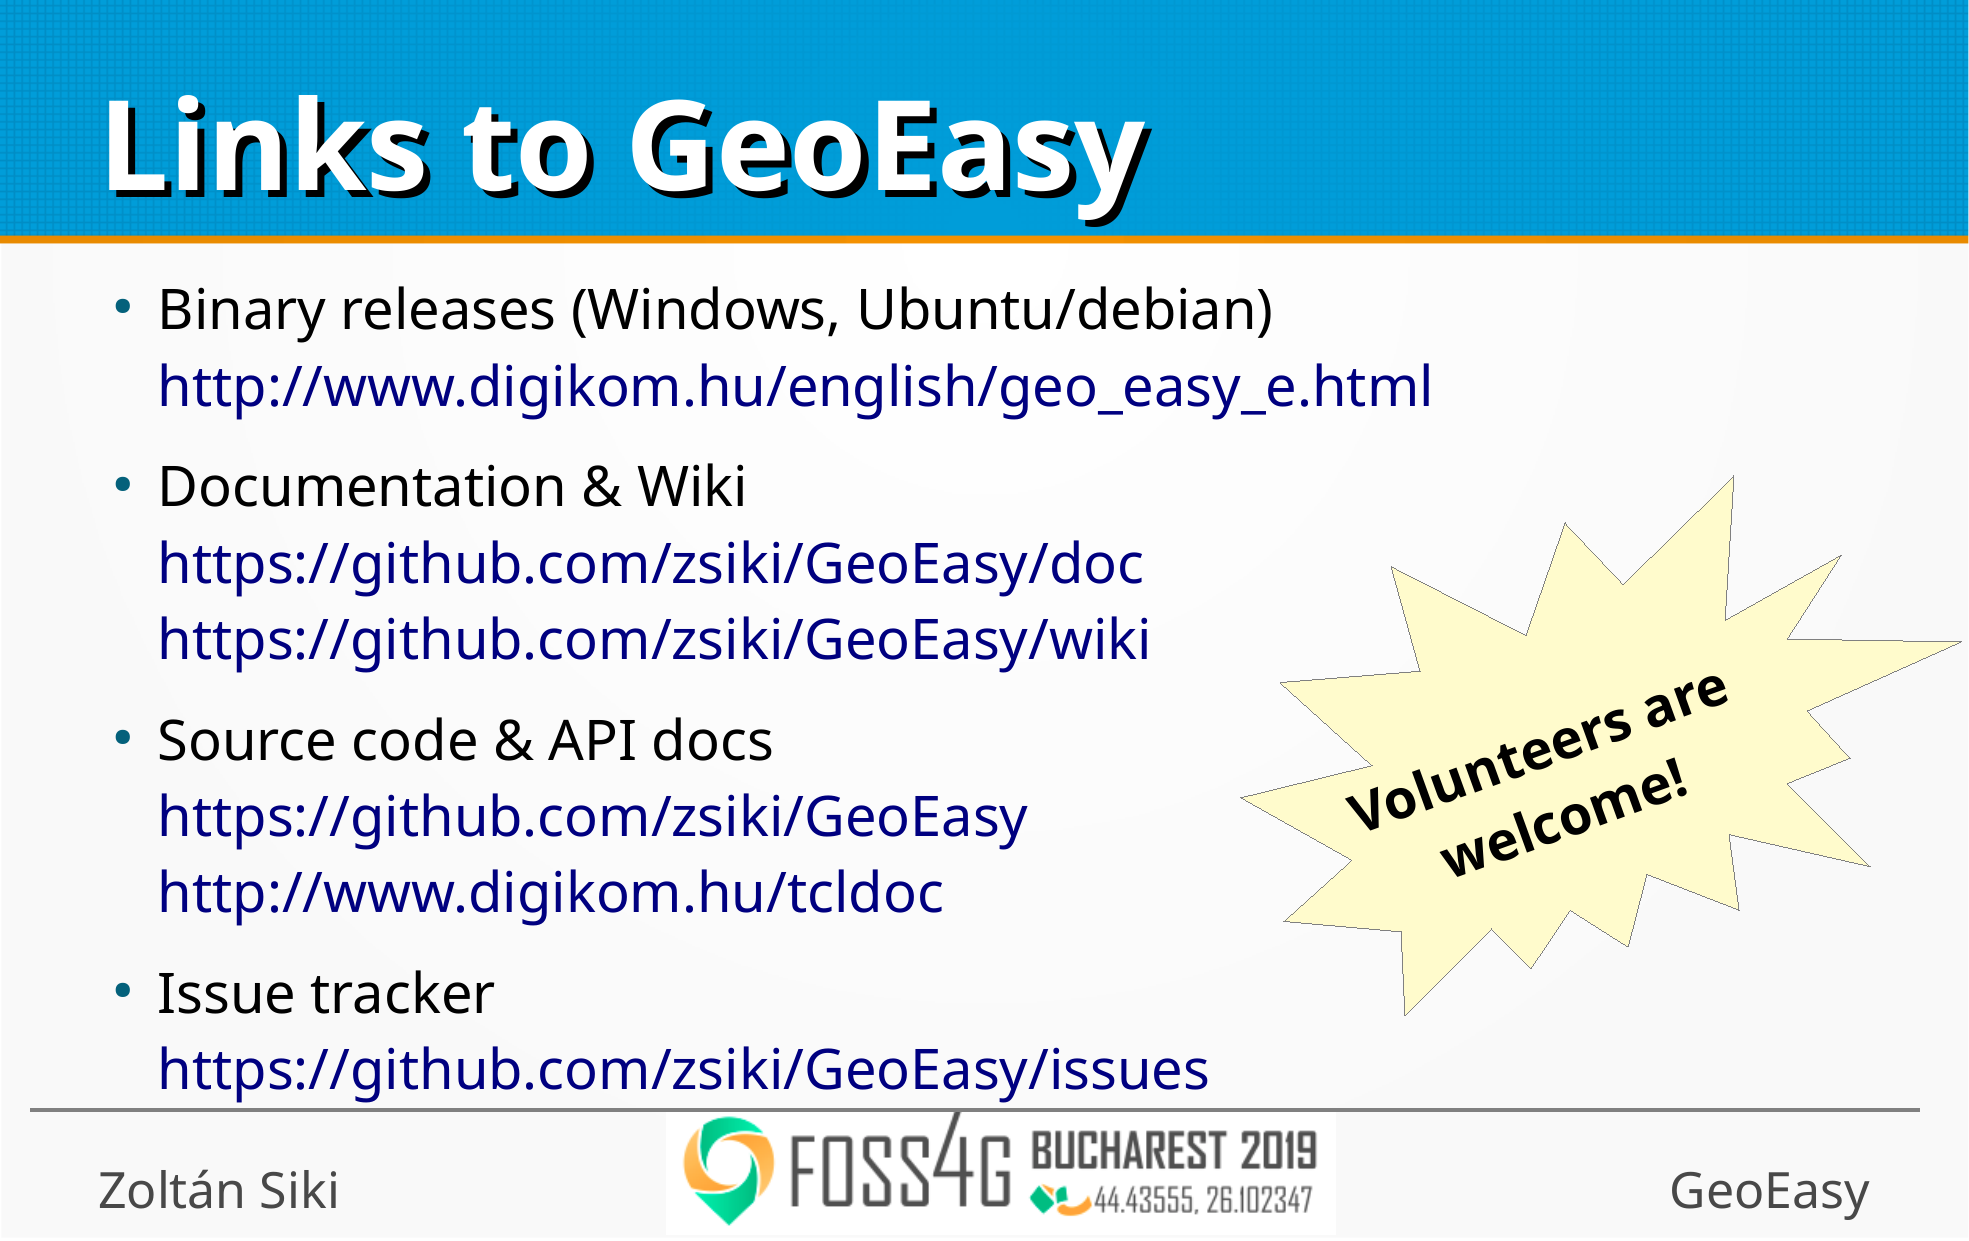

# Links to GeoEasy
Binary releases (Windows, Ubuntu/debian)
http://www.digikom.hu/english/geo_easy_e.html
Documentation & Wiki
https://github.com/zsiki/GeoEasy/doc
https://github.com/zsiki/GeoEasy/wiki
Source code & API docs
https://github.com/zsiki/GeoEasy
http://www.digikom.hu/tcldoc
Issue tracker
https://github.com/zsiki/GeoEasy/issues
Volunteers are
welcome!